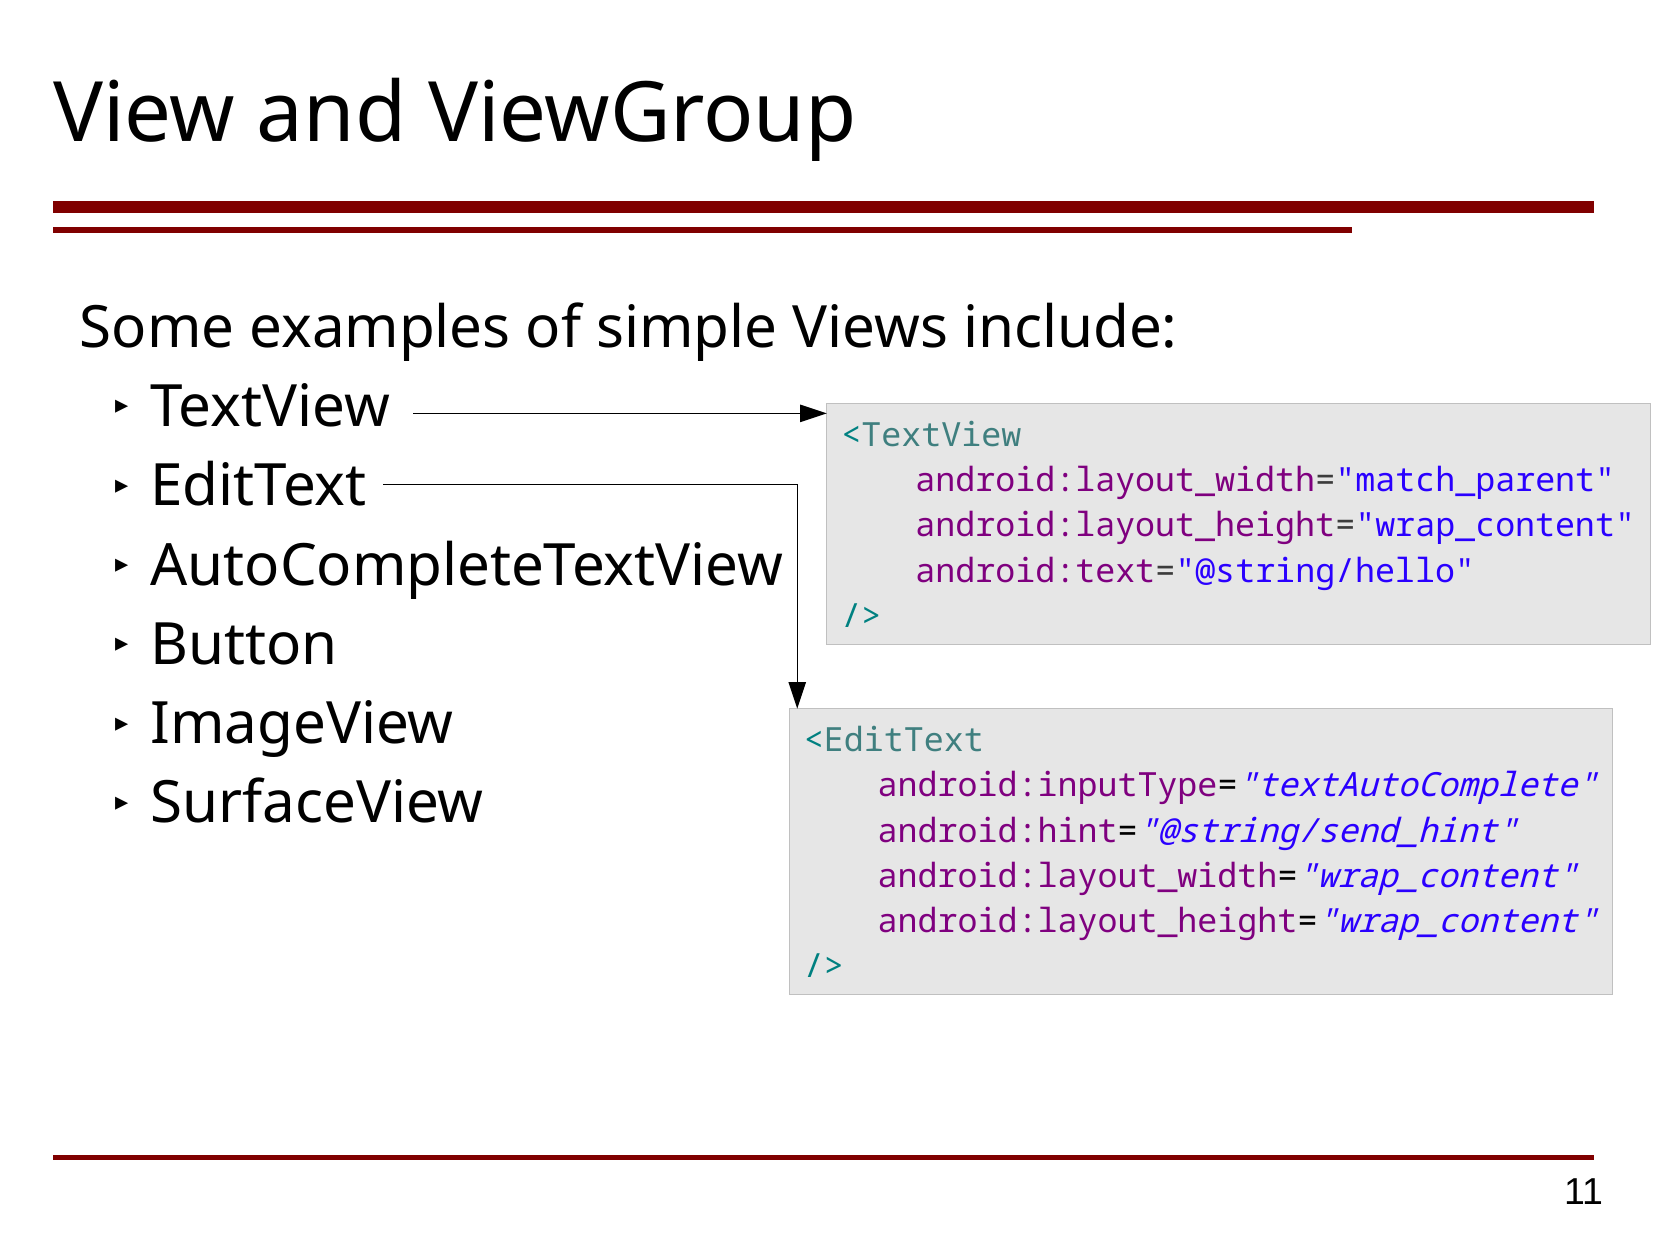

# View and ViewGroup
Some examples of simple Views include:
TextView
EditText
AutoCompleteTextView
Button
ImageView
SurfaceView
<TextView
	android:layout_width="match_parent"
	android:layout_height="wrap_content"
	android:text="@string/hello"
/>
<EditText
	android:inputType="textAutoComplete"
 	android:hint="@string/send_hint"
 	android:layout_width="wrap_content"
 	android:layout_height="wrap_content"
/>